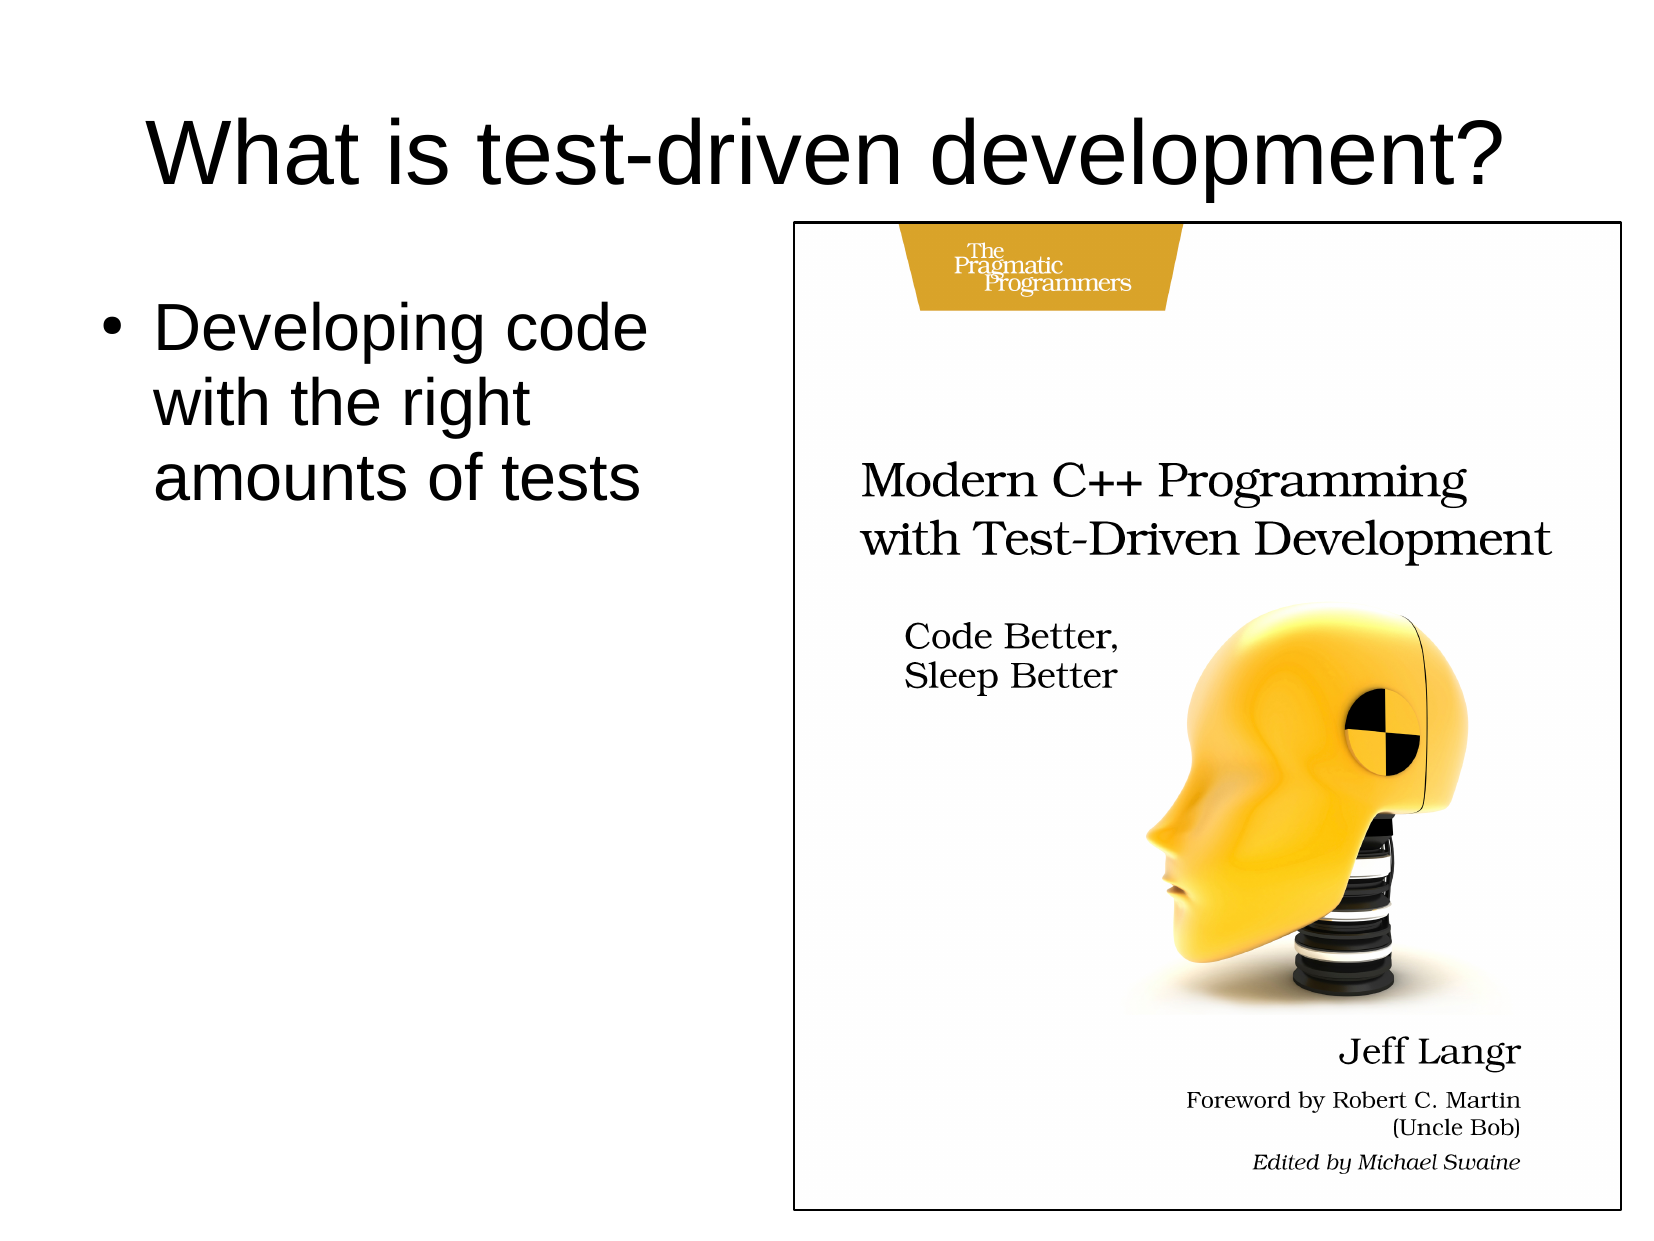

# What is test-driven development?
Developing code with the right amounts of tests